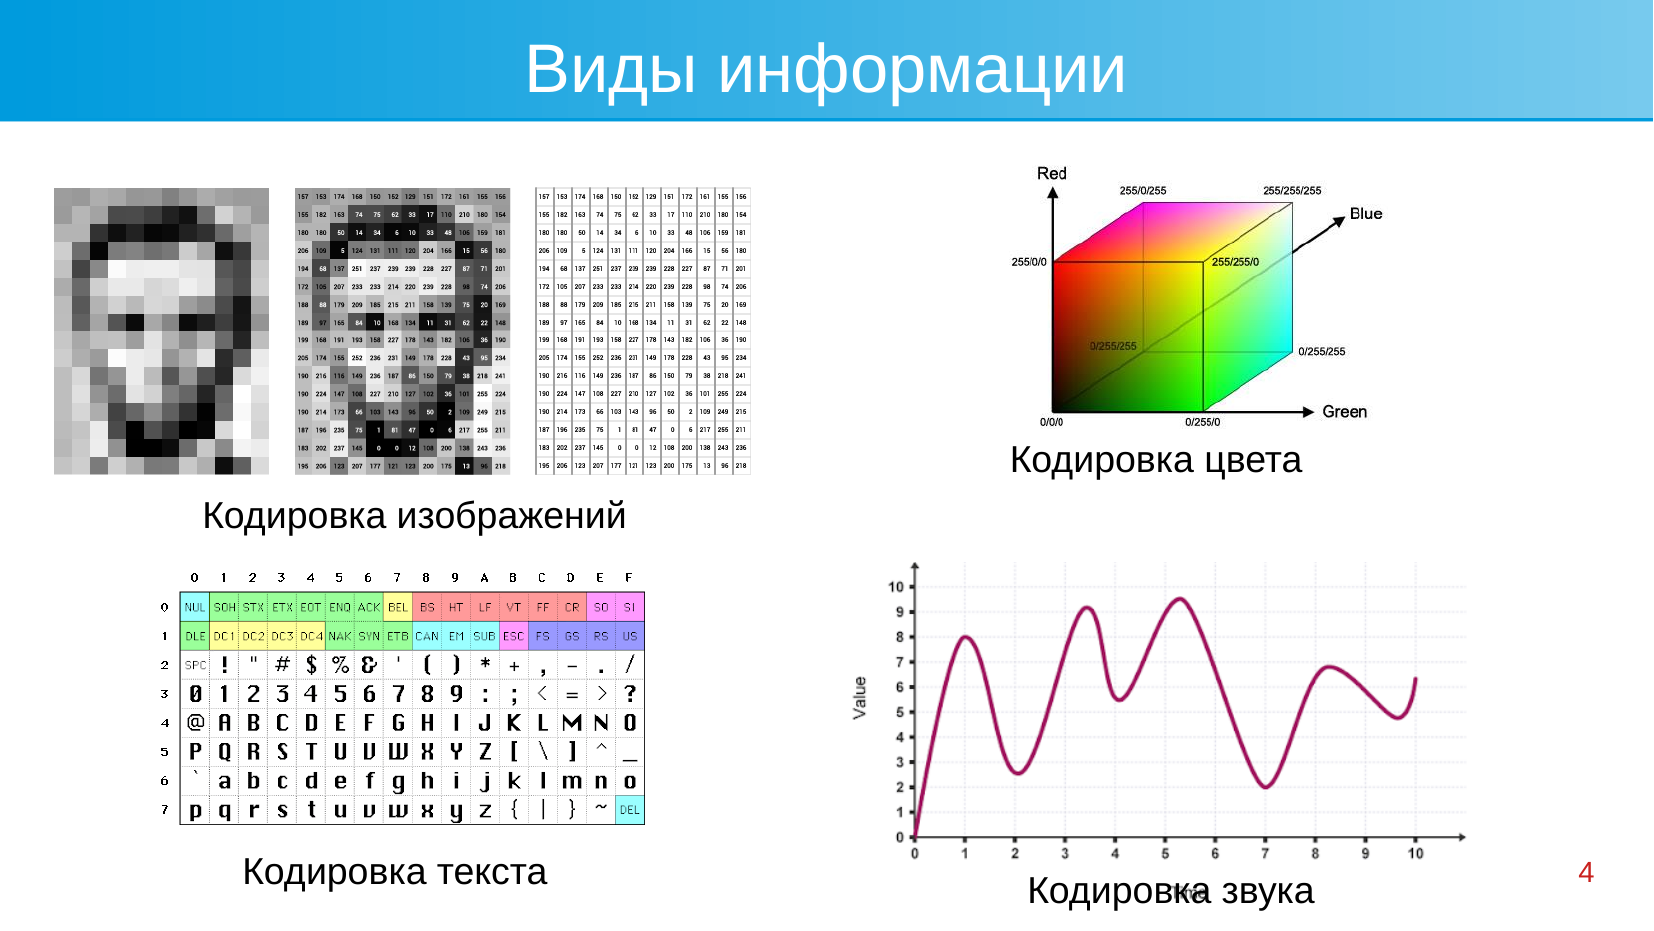

# Виды информации
Кодировка цвета
Кодировка изображений
Кодировка текста
4
Кодировка звука